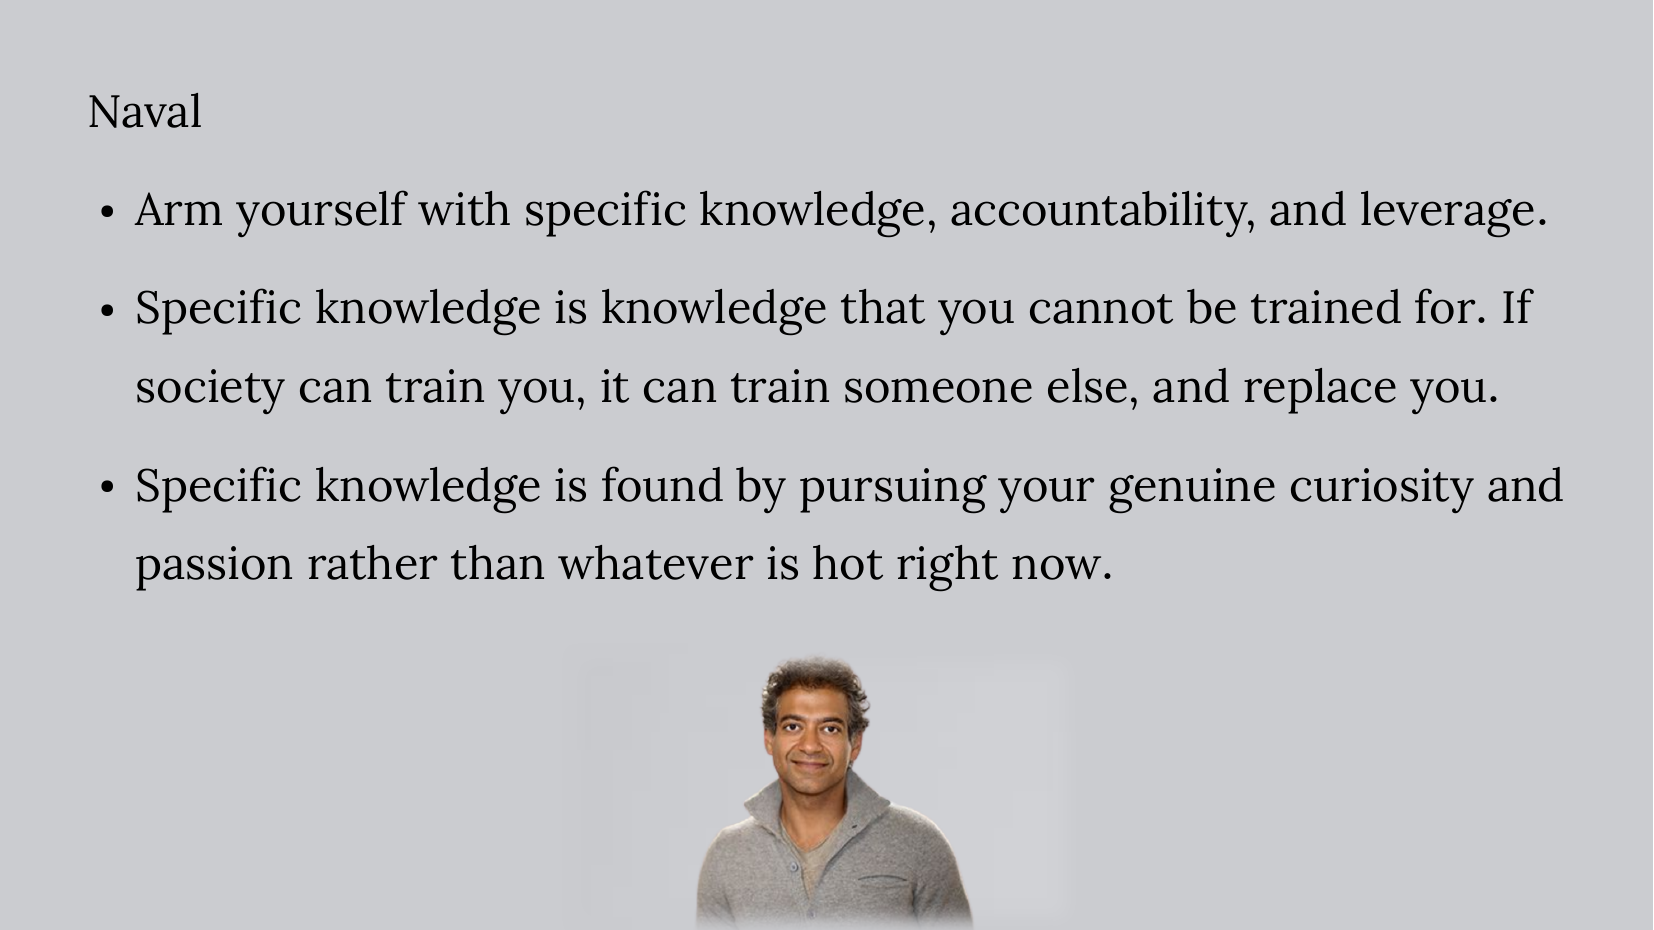

# Naval
Arm yourself with specific knowledge, accountability, and leverage.
Specific knowledge is knowledge that you cannot be trained for. If society can train you, it can train someone else, and replace you.
Specific knowledge is found by pursuing your genuine curiosity and passion rather than whatever is hot right now.